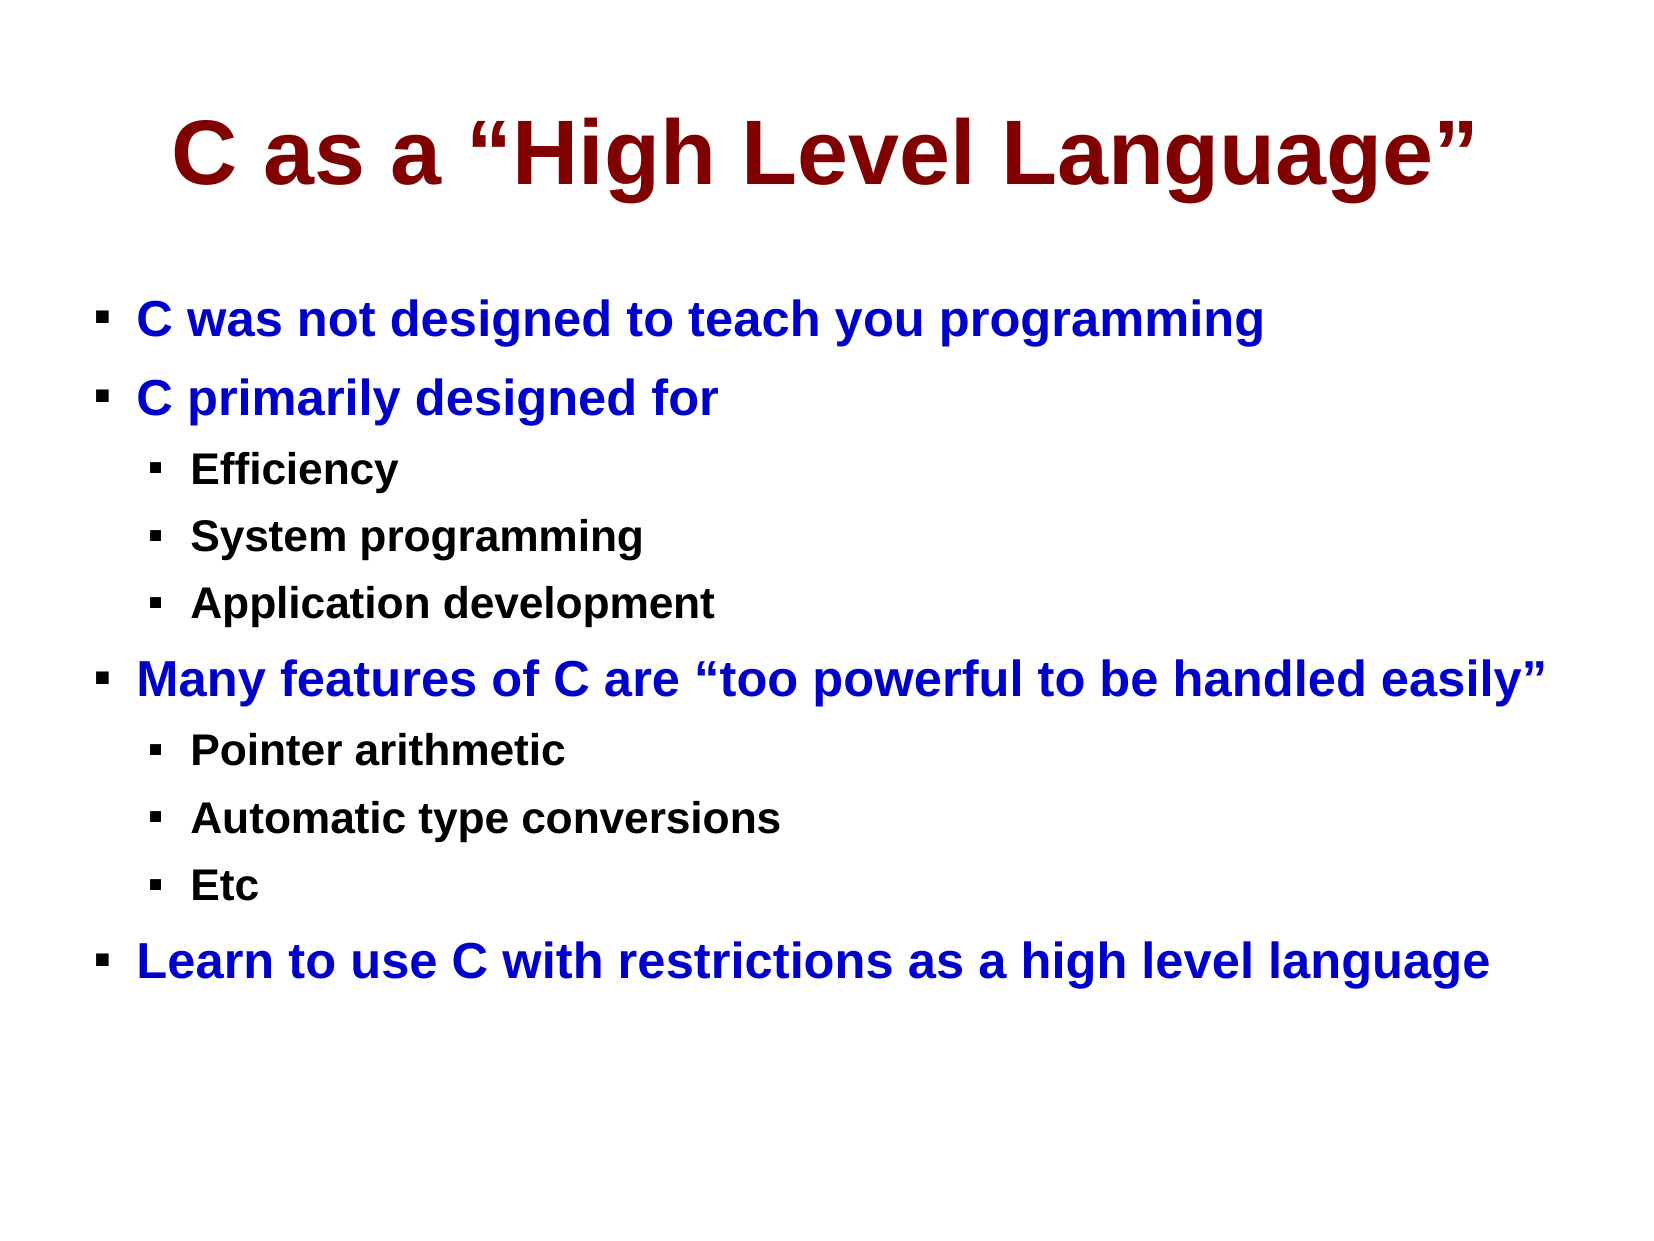

# C as a “High Level Language”
C was not designed to teach you programming
C primarily designed for
Efficiency
System programming
Application development
Many features of C are “too powerful to be handled easily”
Pointer arithmetic
Automatic type conversions
Etc
Learn to use C with restrictions as a high level language